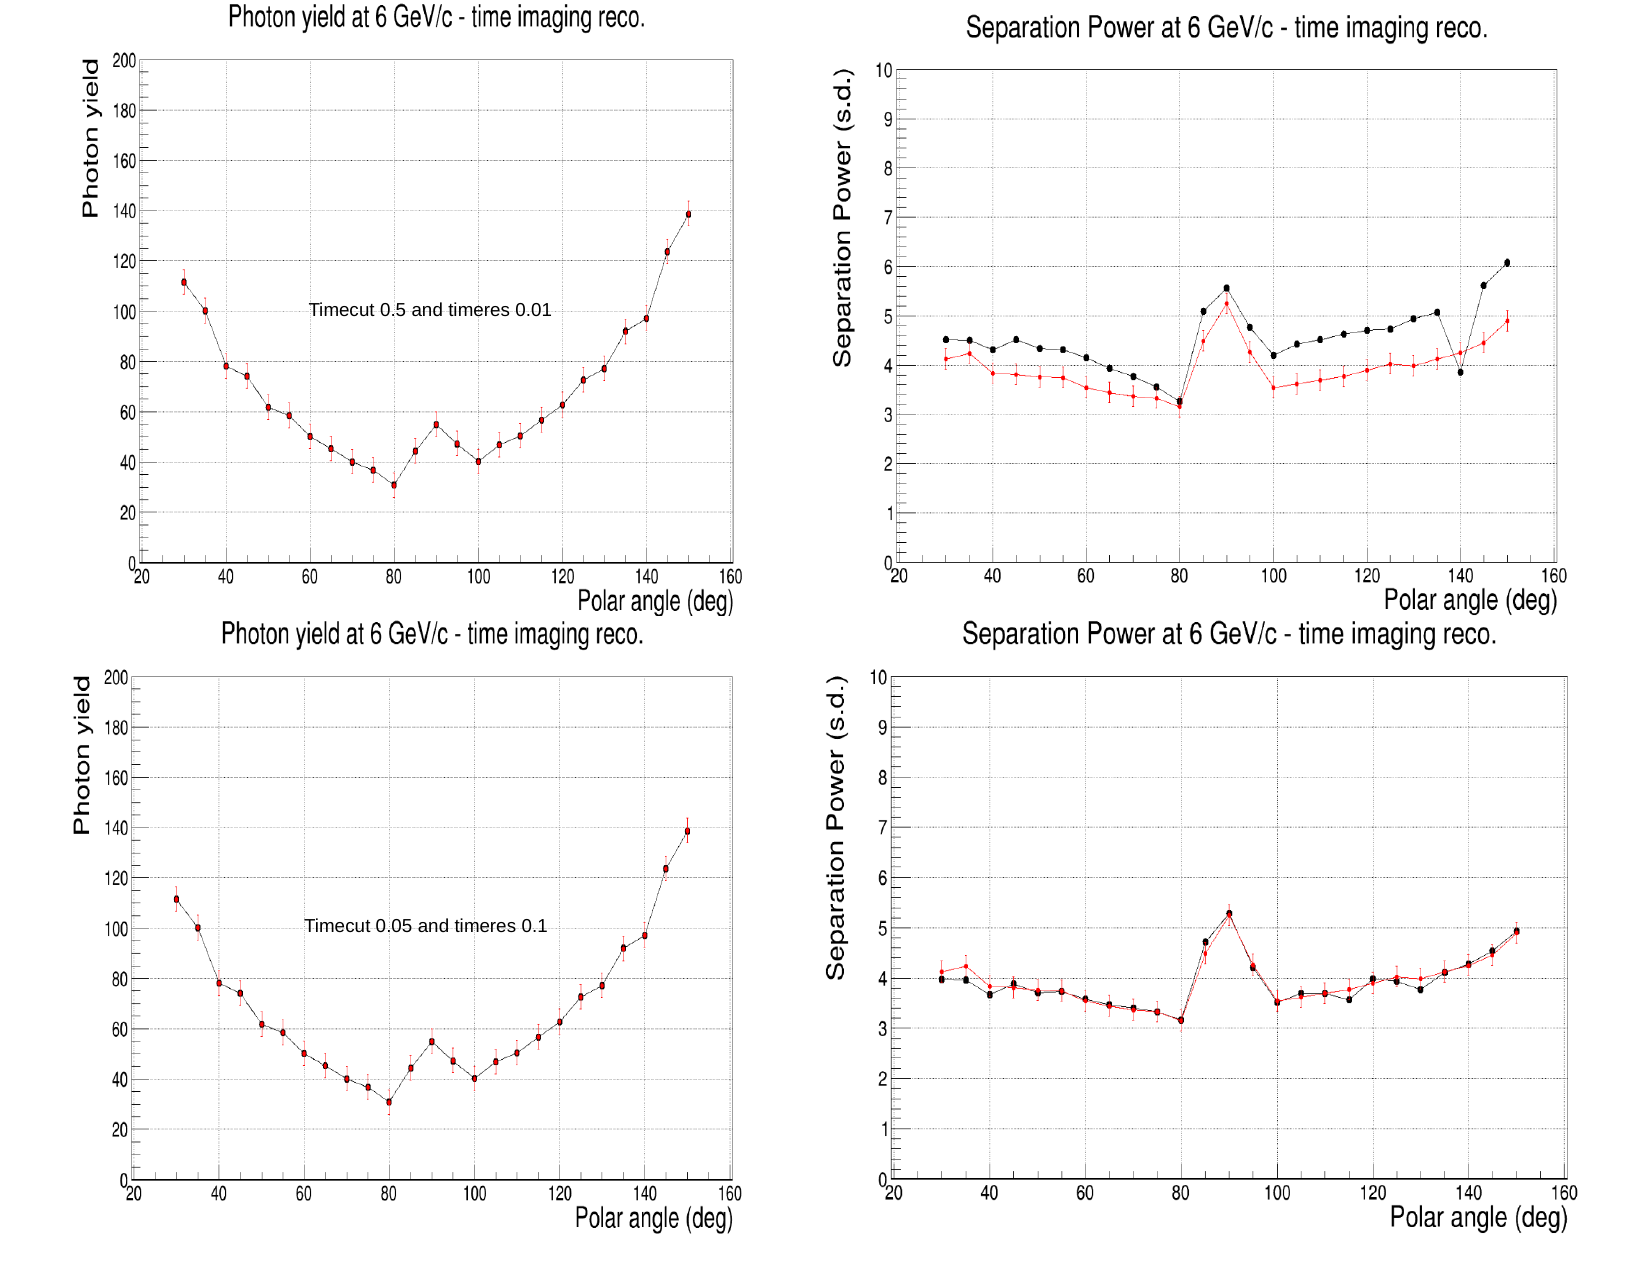

#
Timecut 0.5 and timeres 0.01
Timecut 0.05 and timeres 0.1